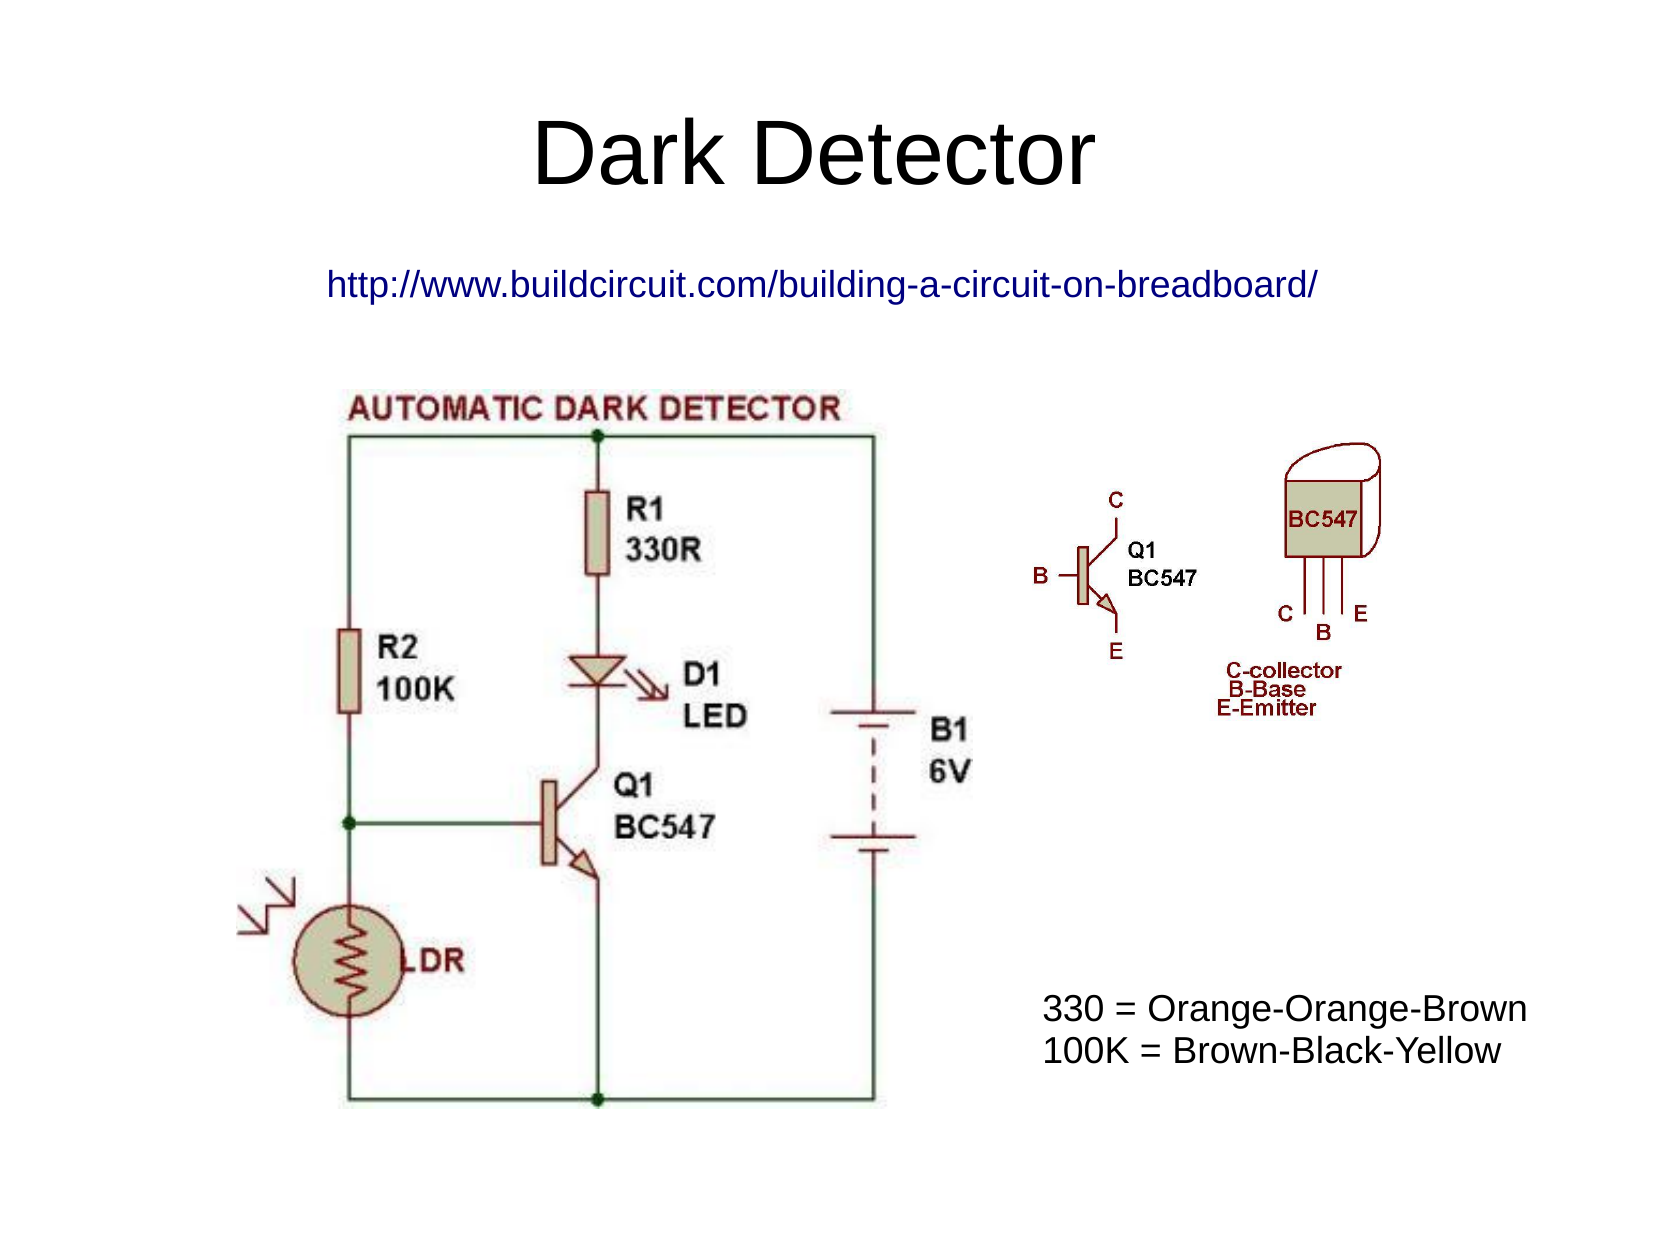

# Dark Detector
http://www.buildcircuit.com/building-a-circuit-on-breadboard/
330 = Orange-Orange-Brown
100K = Brown-Black-Yellow